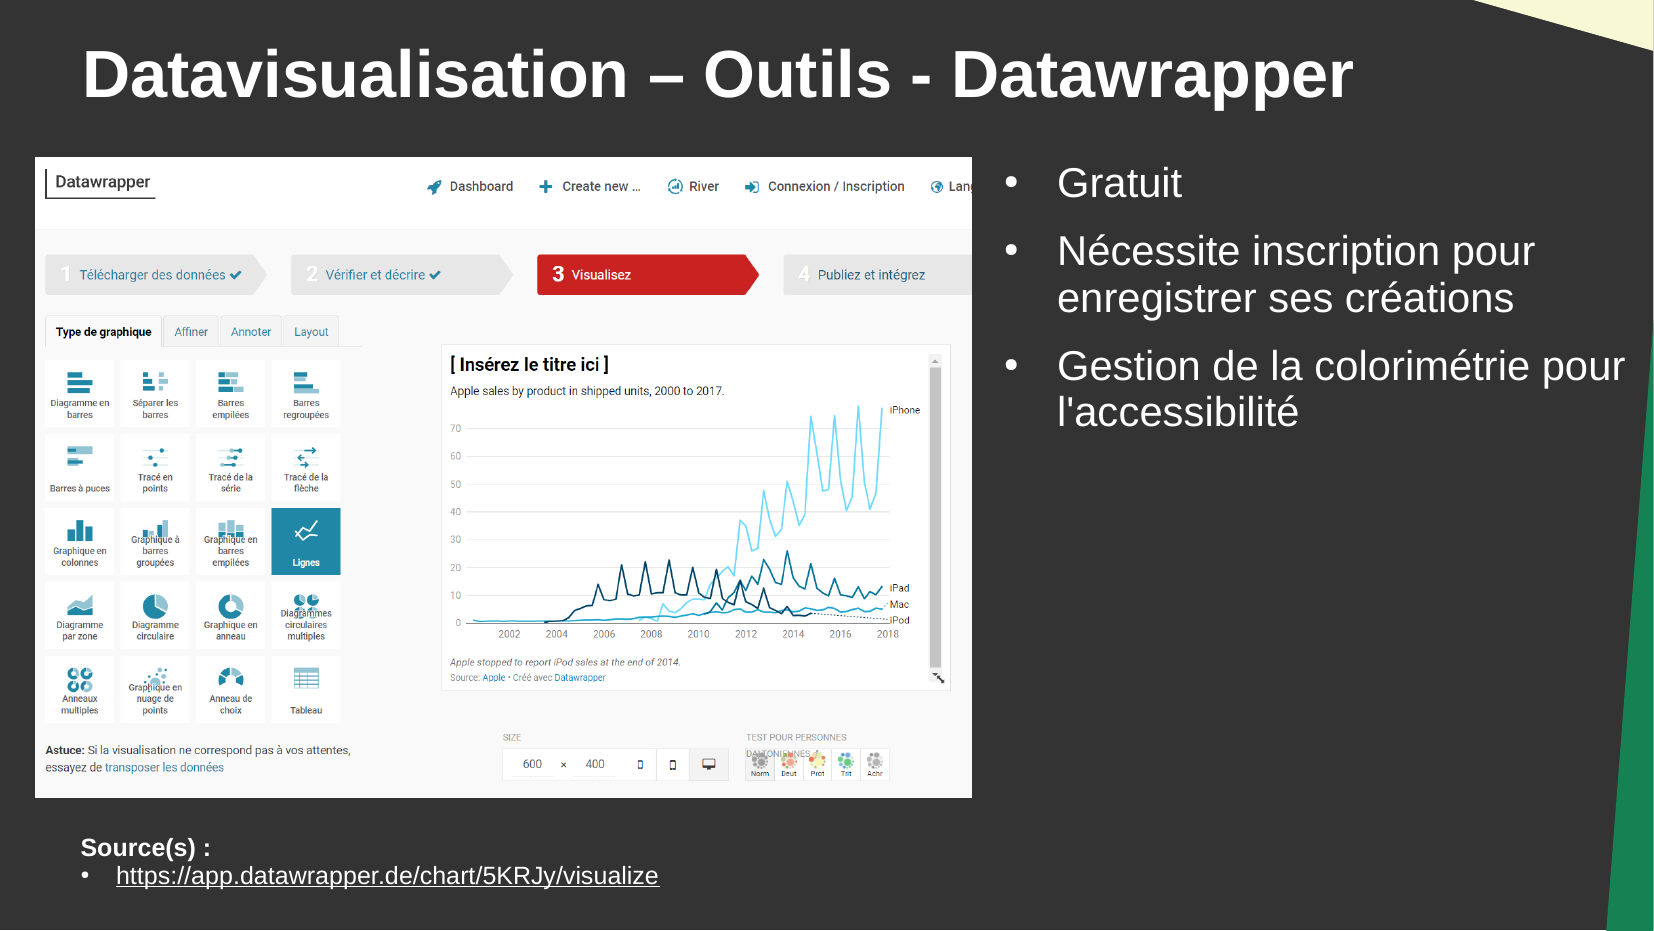

# Datavisualisation – Outils - Datawrapper
Gratuit
Nécessite inscription pour enregistrer ses créations
Gestion de la colorimétrie pour l'accessibilité
Source(s) :
https://app.datawrapper.de/chart/5KRJy/visualize